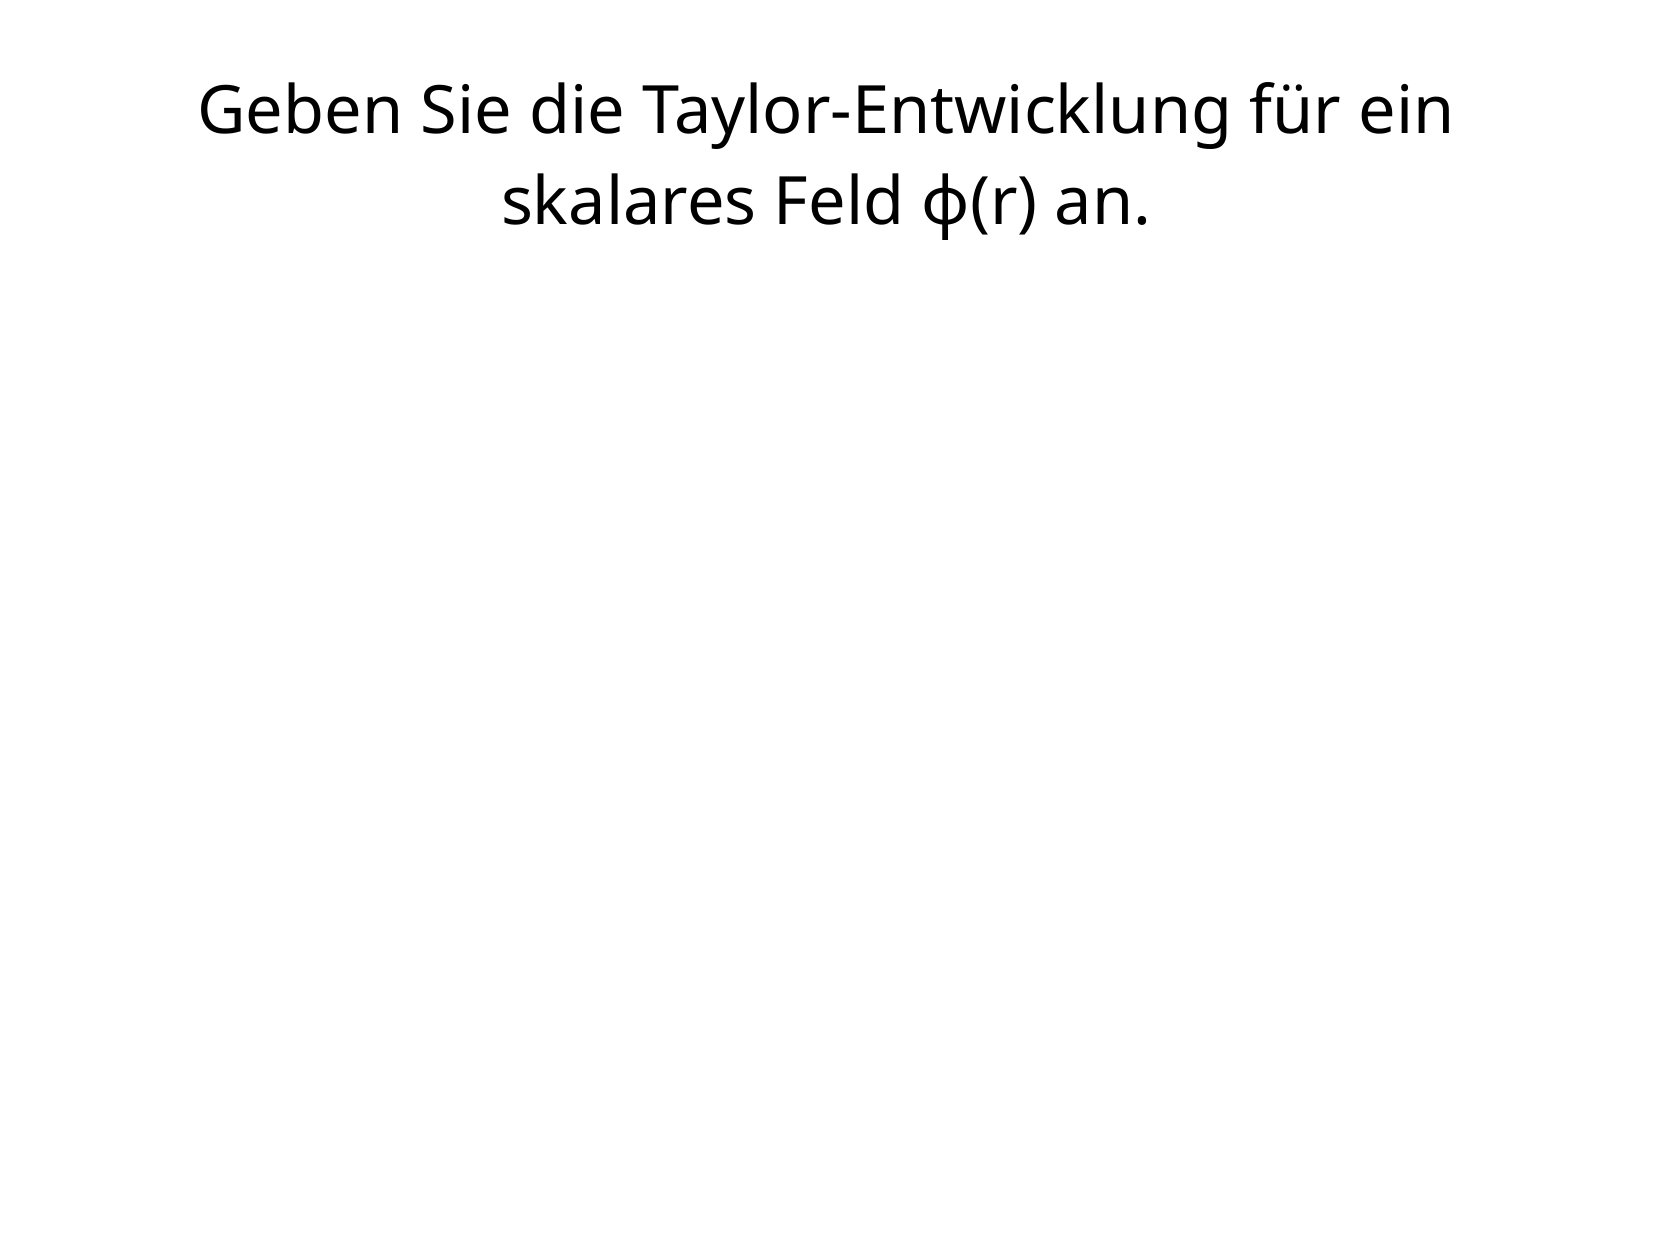

# Geben Sie die Taylor-Entwicklung für ein skalares Feld ϕ(r) an.